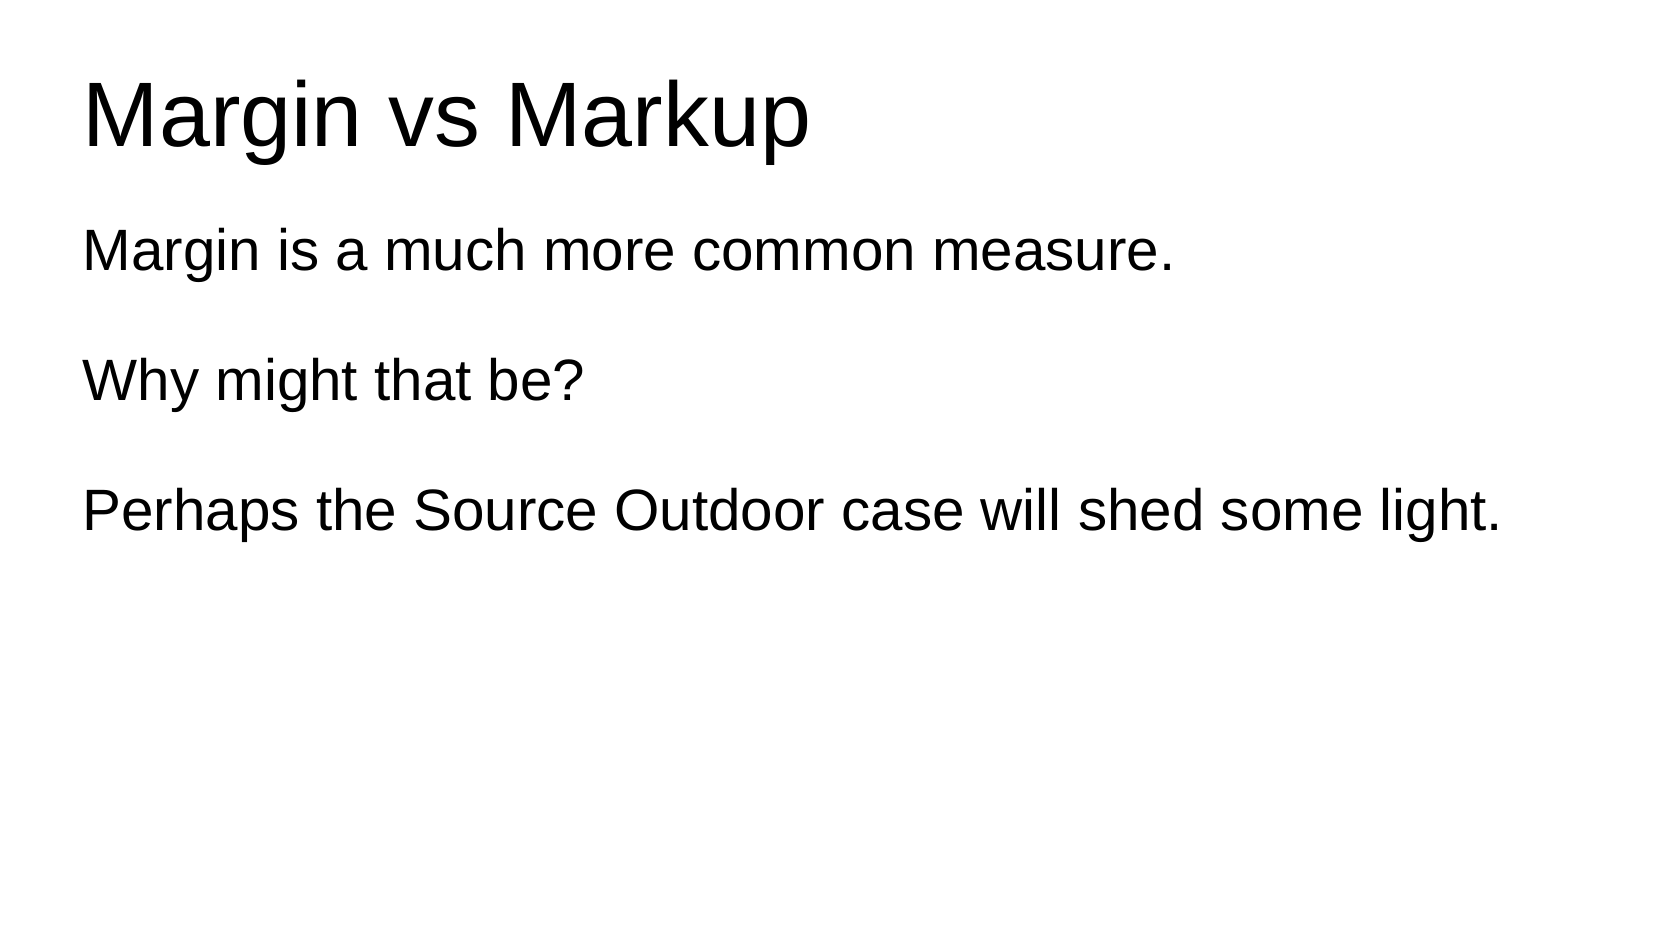

# Margin vs Markup
Margin is a much more common measure.
Why might that be?
Perhaps the Source Outdoor case will shed some light.